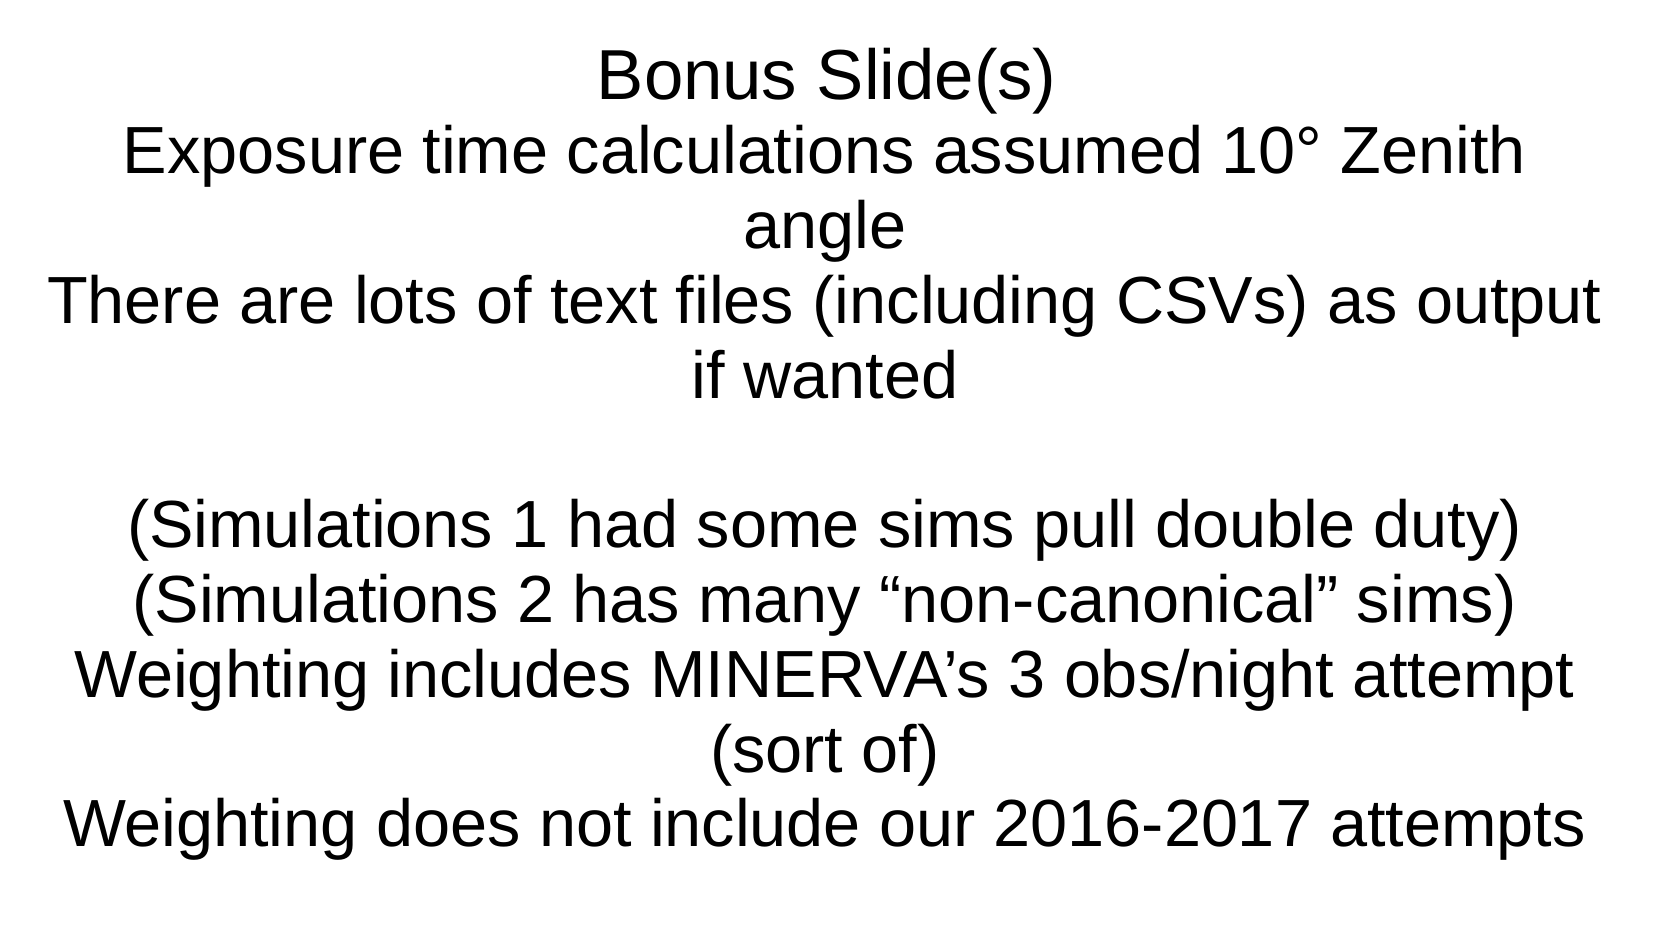

# Bonus Slide(s)
Exposure time calculations assumed 10° Zenith angle
There are lots of text files (including CSVs) as output if wanted
(Simulations 1 had some sims pull double duty)
(Simulations 2 has many “non-canonical” sims)
Weighting includes MINERVA’s 3 obs/night attempt (sort of)
Weighting does not include our 2016-2017 attempts